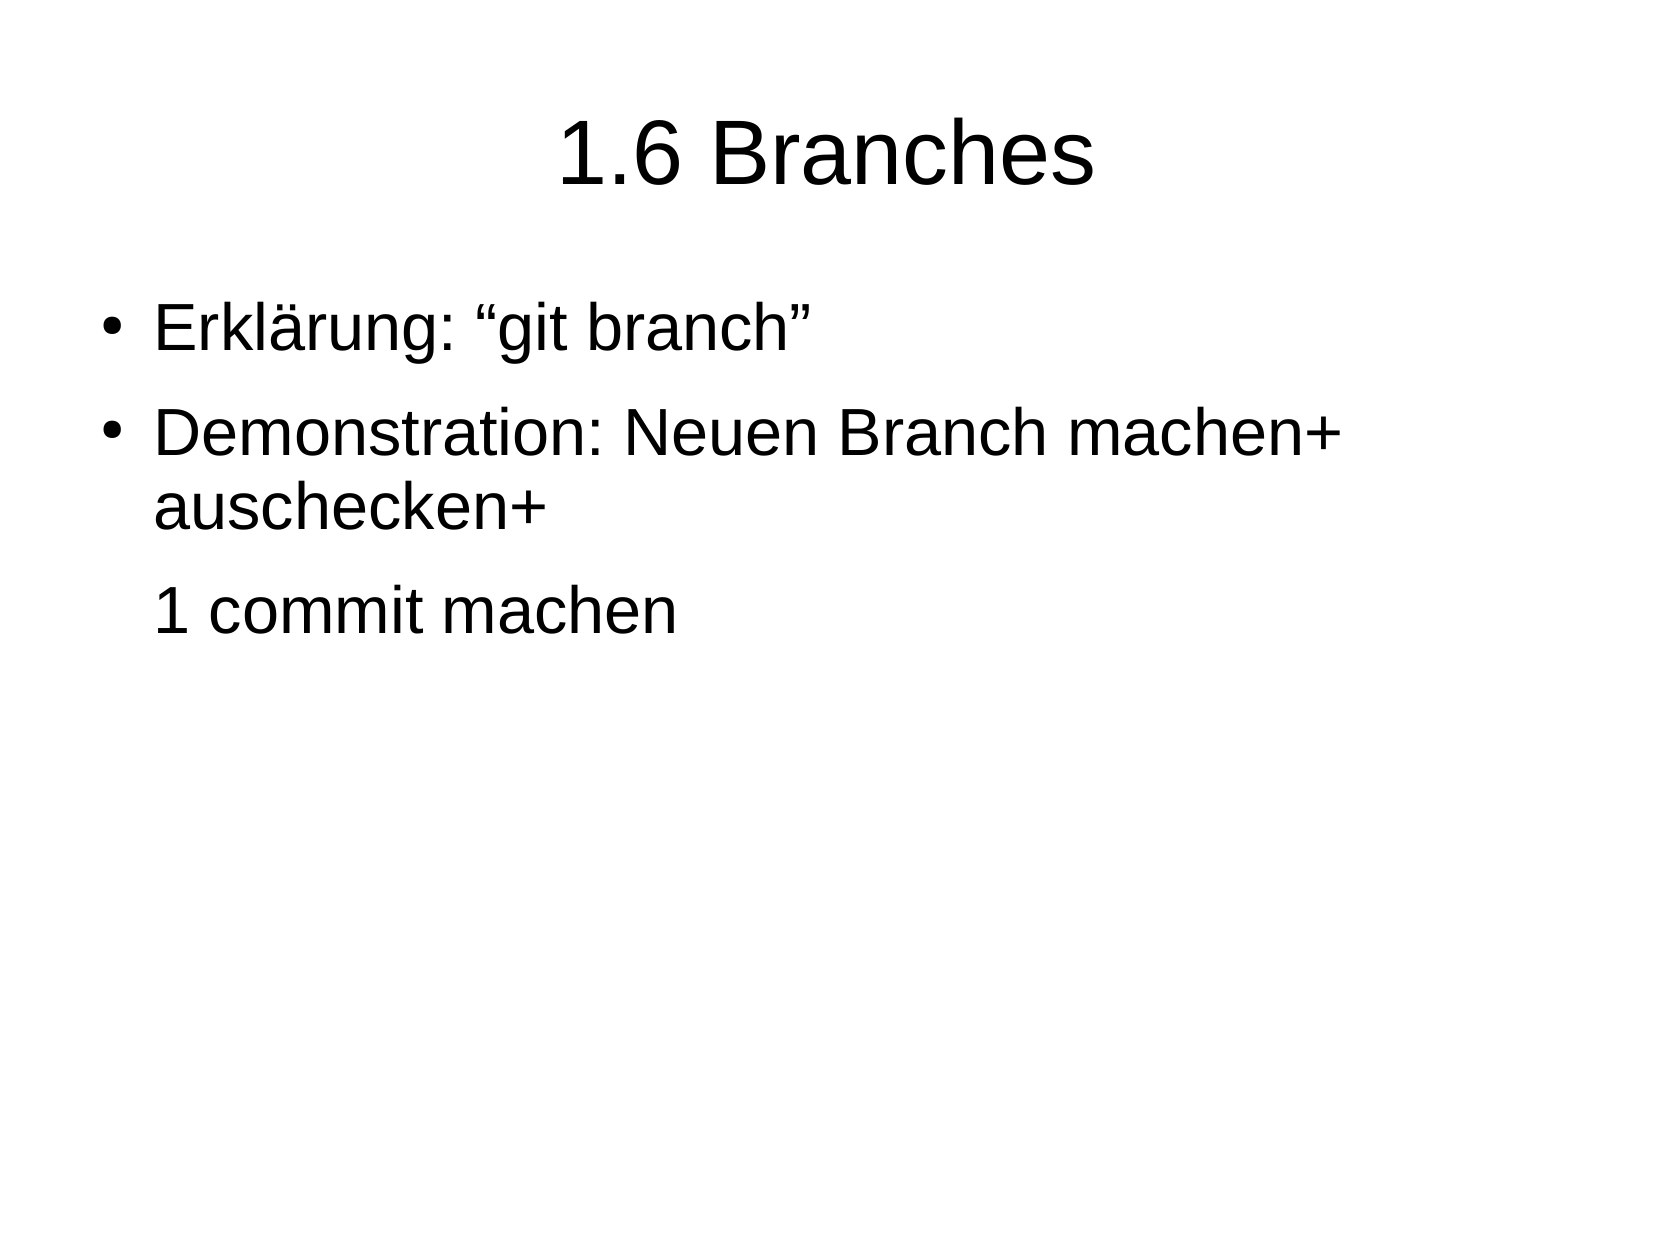

# 1.6 Branches
Erklärung: “git branch”
Demonstration: Neuen Branch machen+ auschecken+
1 commit machen